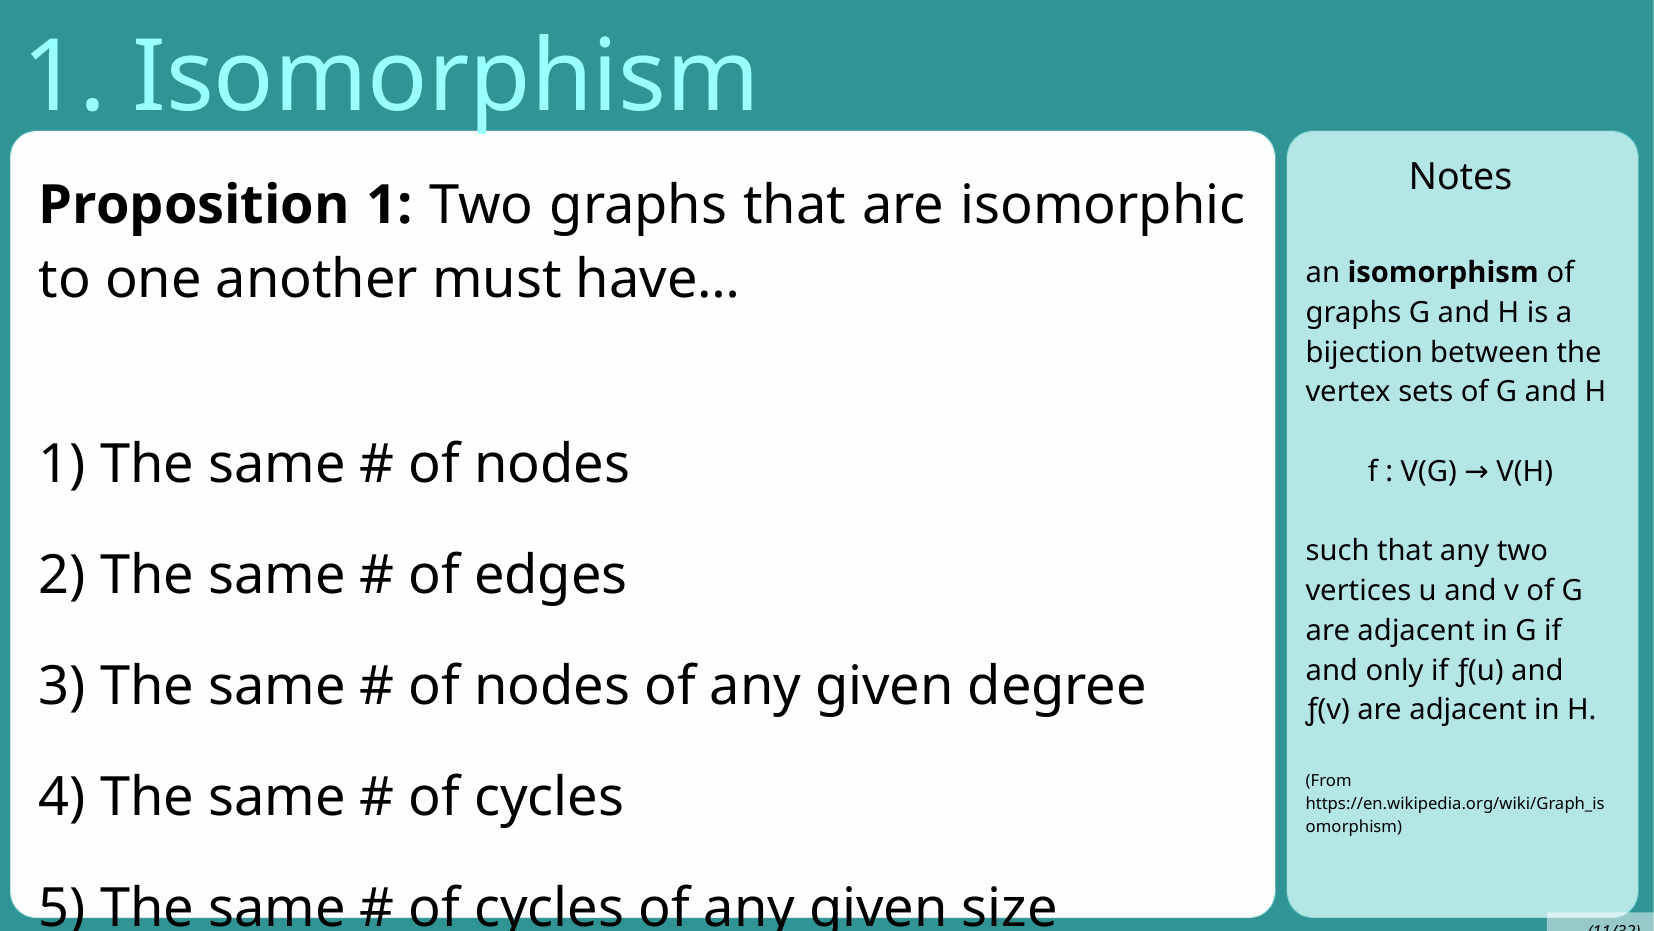

# 1. Isomorphism
Notes
an isomorphism of graphs G and H is a bijection between the vertex sets of G and H
f : V(G) → V(H)
such that any two vertices u and v of G are adjacent in G if and only if ƒ(u) and ƒ(v) are adjacent in H.
(From https://en.wikipedia.org/wiki/Graph_isomorphism)
Proposition 1: Two graphs that are isomorphic to one another must have…
 The same # of nodes
 The same # of edges
 The same # of nodes of any given degree
 The same # of cycles
 The same # of cycles of any given size
From Discrete Mathematics, Ensley & Crawley, page 535